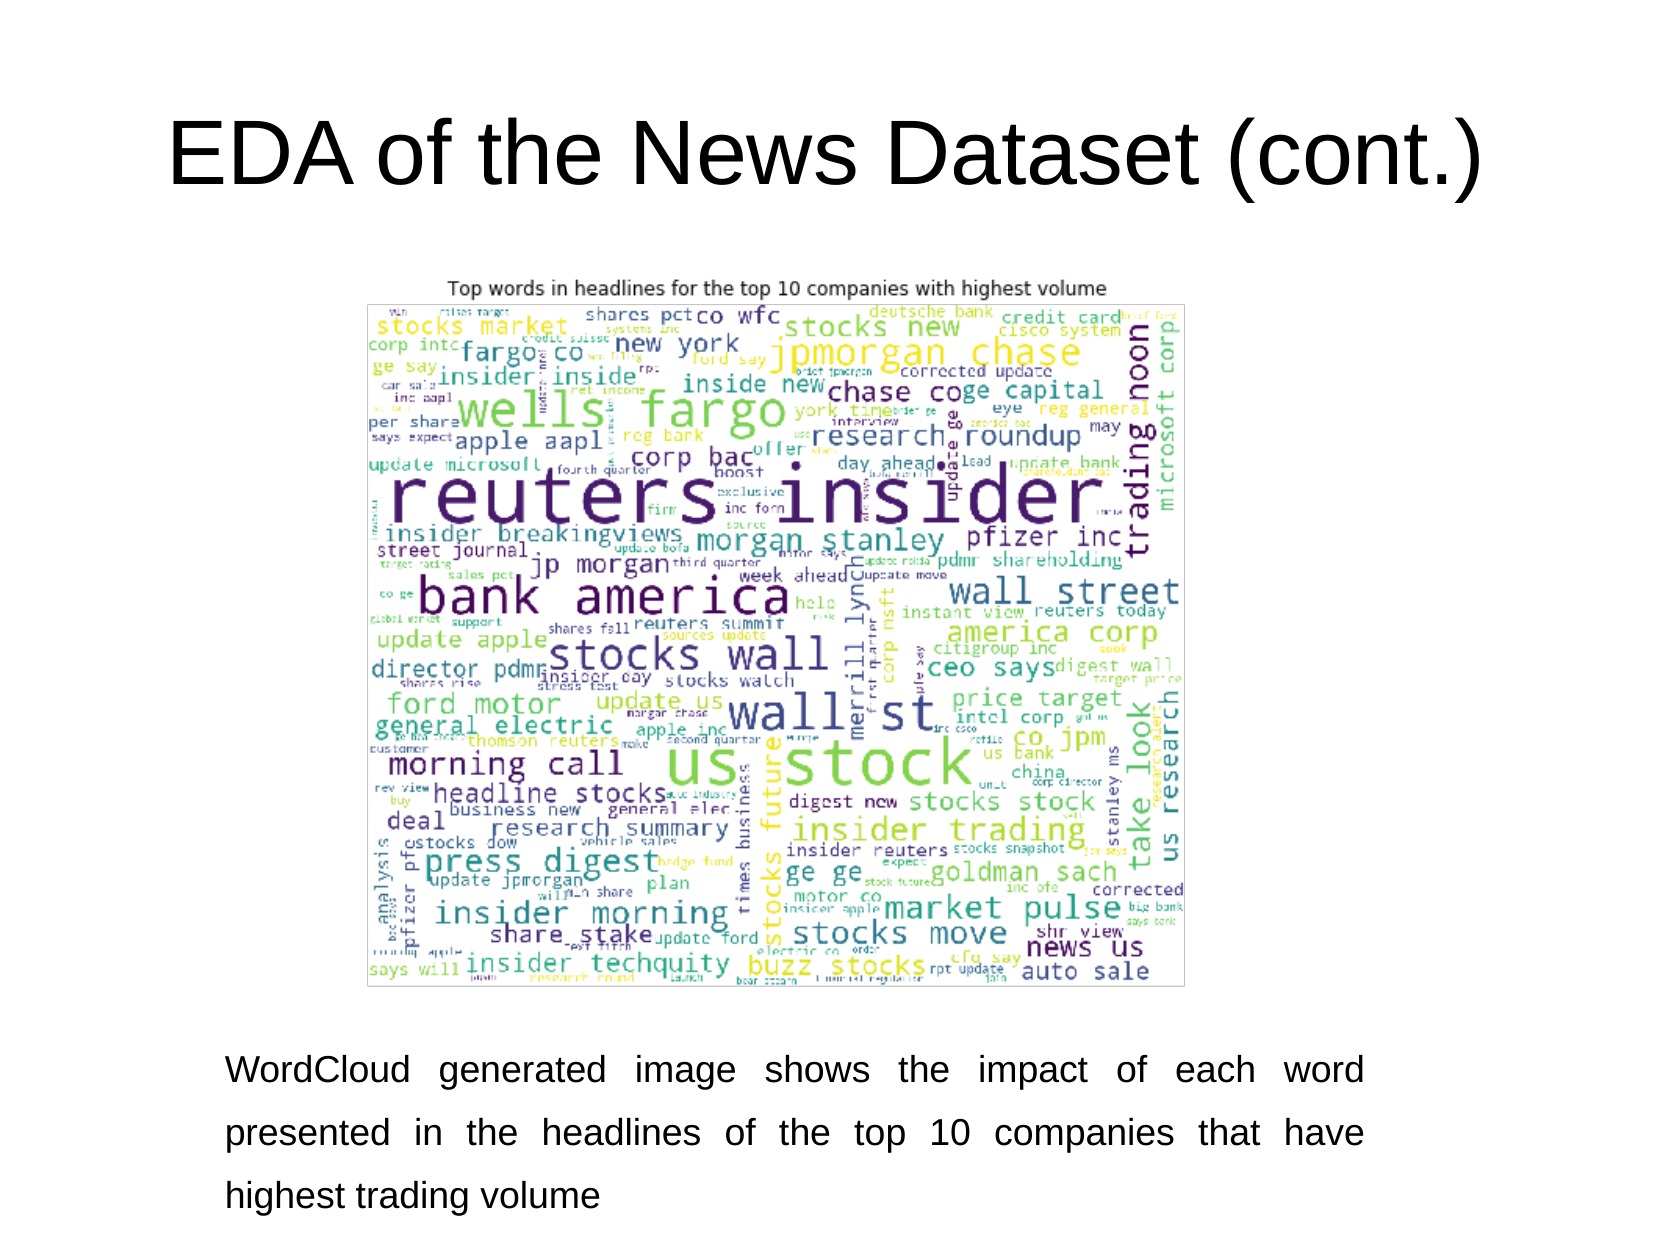

# EDA of the News Dataset (cont.)
WordCloud generated image shows the impact of each word presented in the headlines of the top 10 companies that have highest trading volume